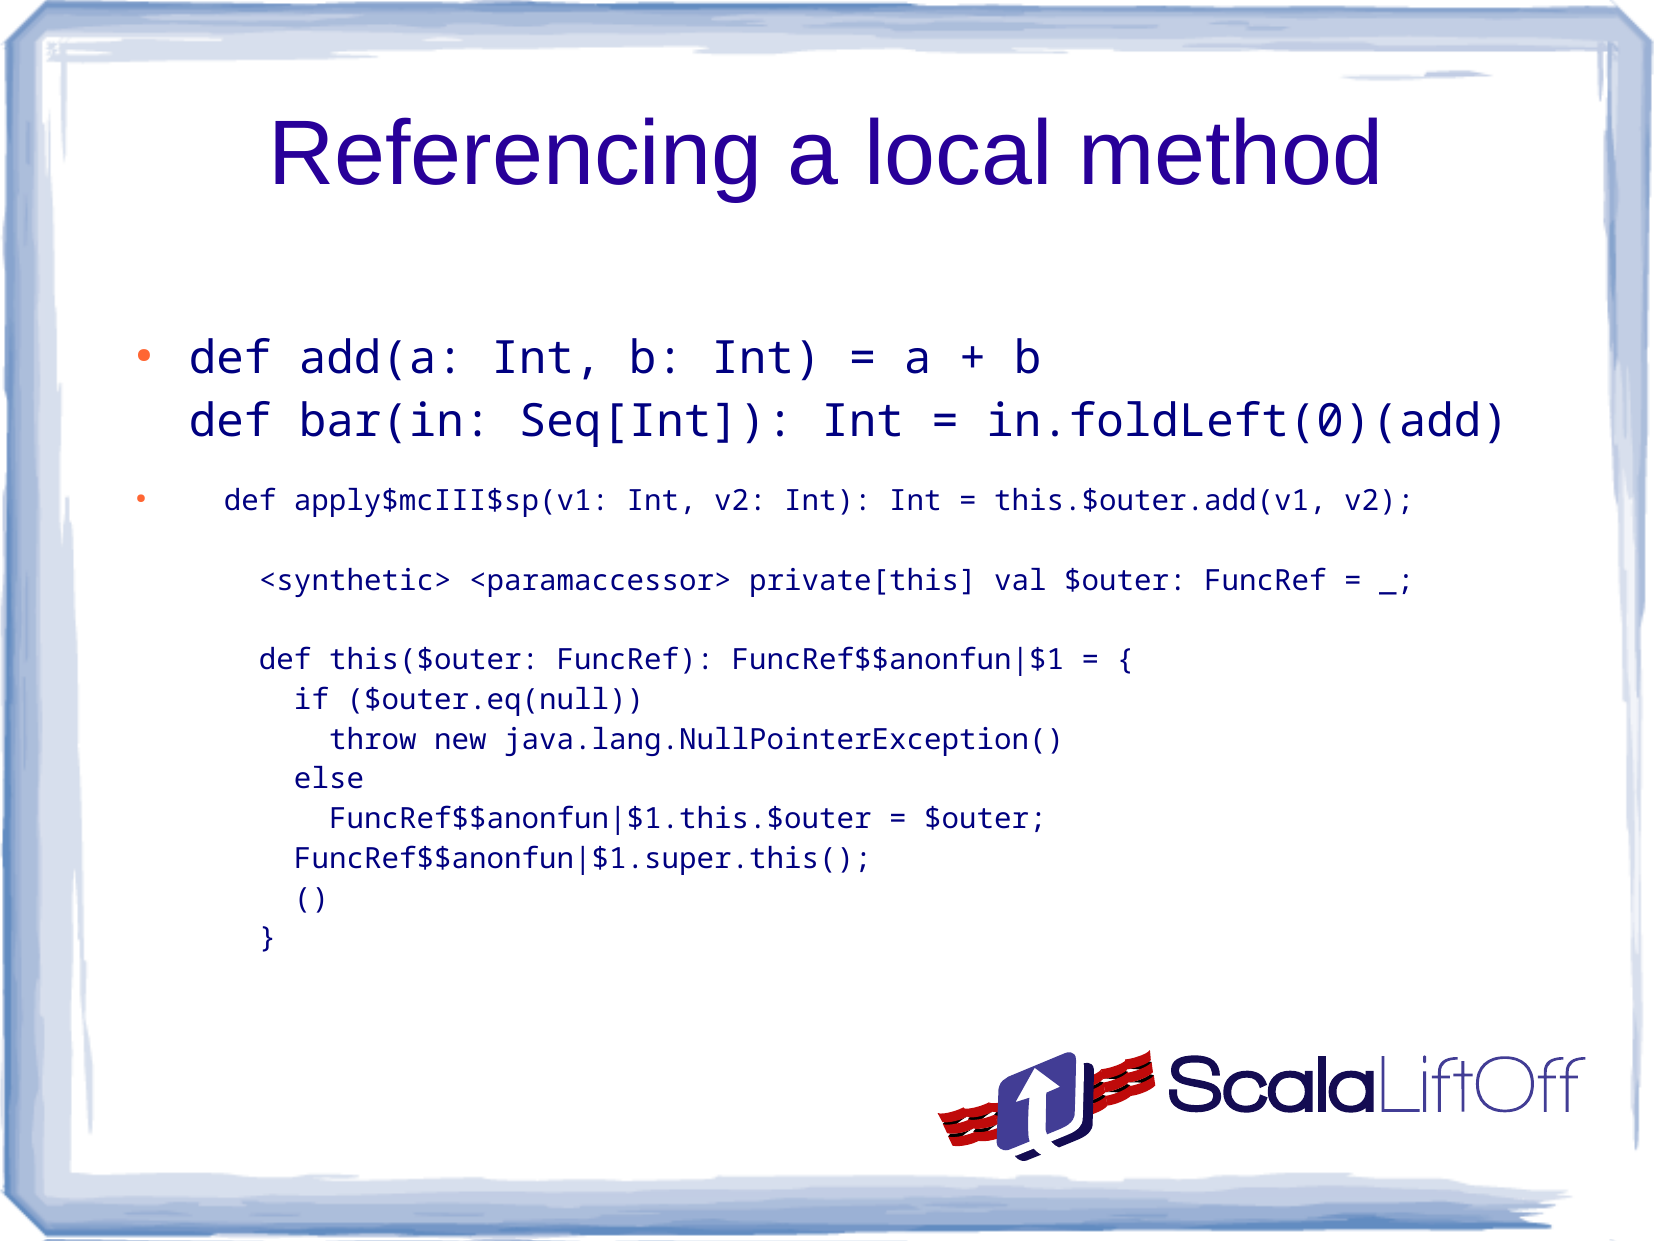

# Referencing a local method
def add(a: Int, b: Int) = a + b
def bar(in: Seq[Int]): Int = in.foldLeft(0)(add)
 def apply$mcIII$sp(v1: Int, v2: Int): Int = this.$outer.add(v1, v2);
 <synthetic> <paramaccessor> private[this] val $outer: FuncRef = _;
 def this($outer: FuncRef): FuncRef$$anonfun|$1 = {
 if ($outer.eq(null))
 throw new java.lang.NullPointerException()
 else
 FuncRef$$anonfun|$1.this.$outer = $outer;
 FuncRef$$anonfun|$1.super.this();
 ()
 }